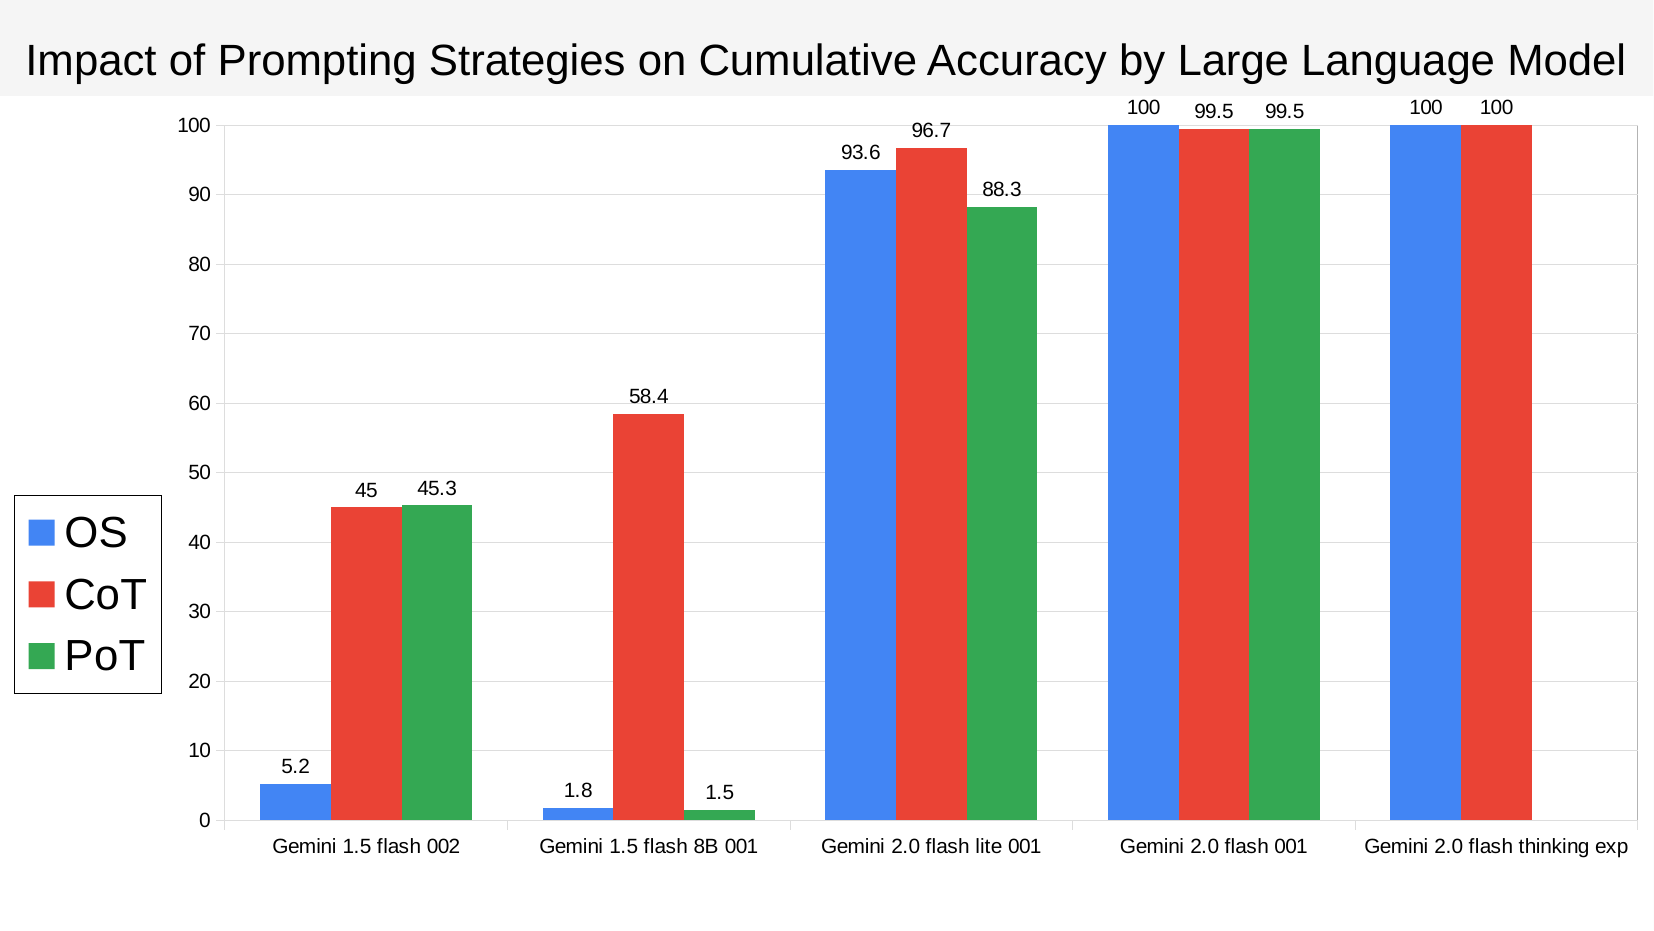

# q101
Impact of Prompting Strategies on Cumulative Accuracy by Large Language Model
### Chart
| Category | OS | CoT | PoT |
|---|---|---|---|
| Gemini 1.5 flash 002 | 5.2 | 45.0 | 45.3 |
| Gemini 1.5 flash 8B 001 | 1.8 | 58.4 | 1.5 |
| Gemini 2.0 flash lite 001 | 93.6 | 96.7 | 88.3 |
| Gemini 2.0 flash 001 | 100.0 | 99.5 | 99.5 |
| Gemini 2.0 flash thinking exp | 100.0 | 100.0 | None |